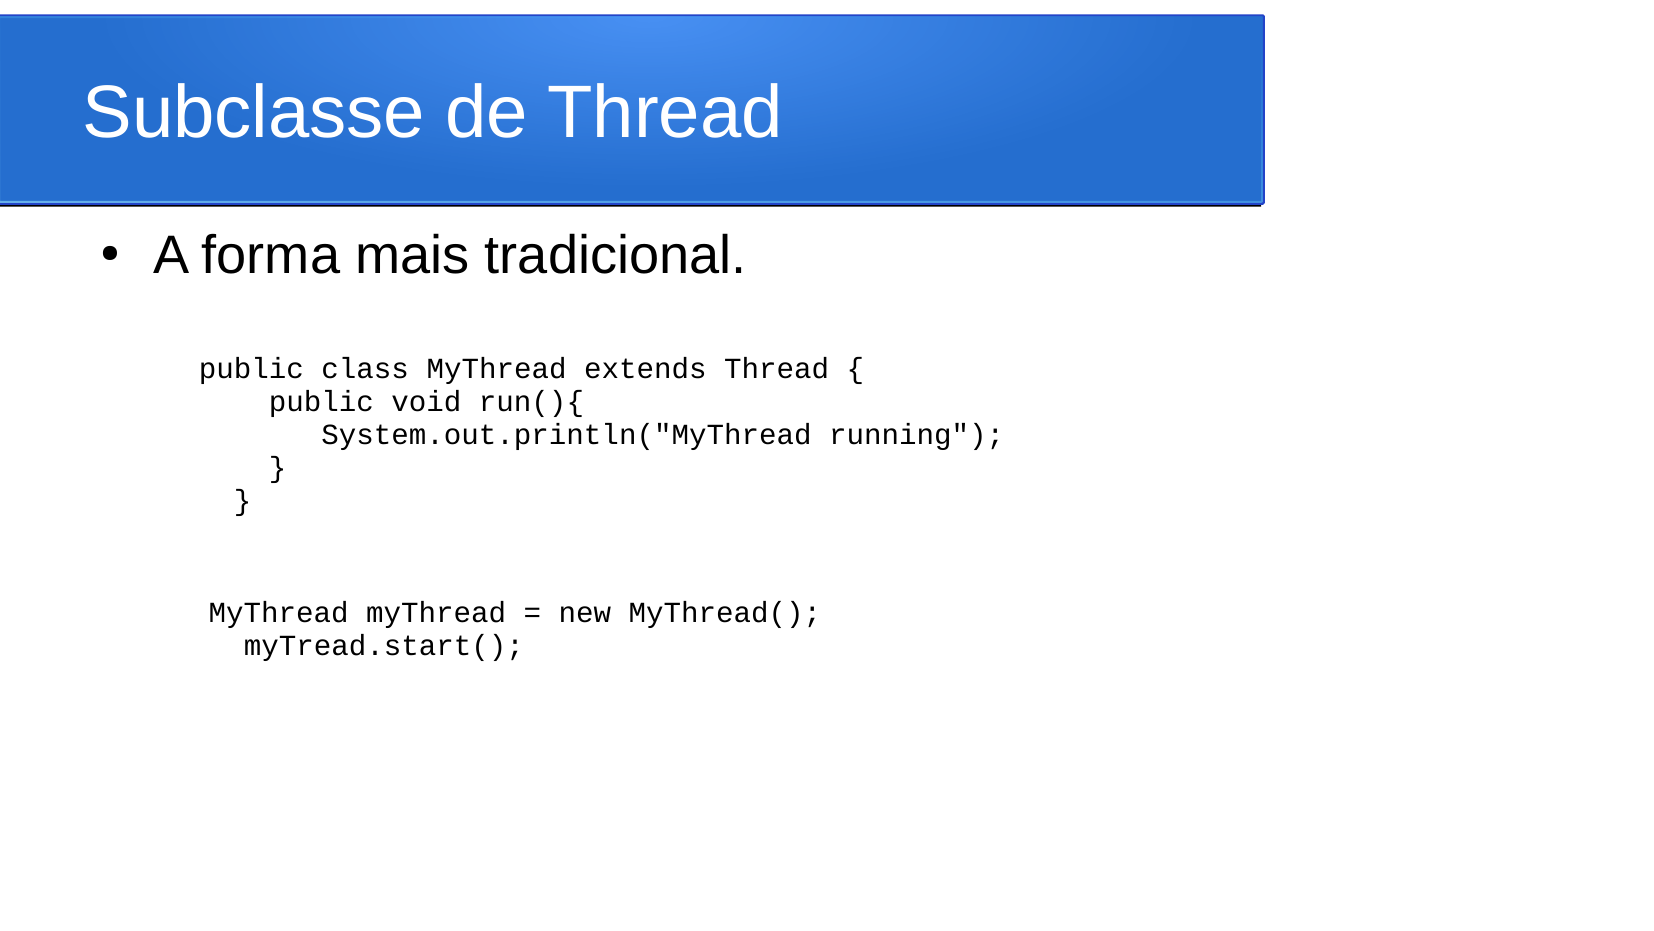

# Subclasse de Thread
A forma mais tradicional.
public class MyThread extends Thread {
 public void run(){
 System.out.println("MyThread running");
 }
 }
MyThread myThread = new MyThread();
 myTread.start();